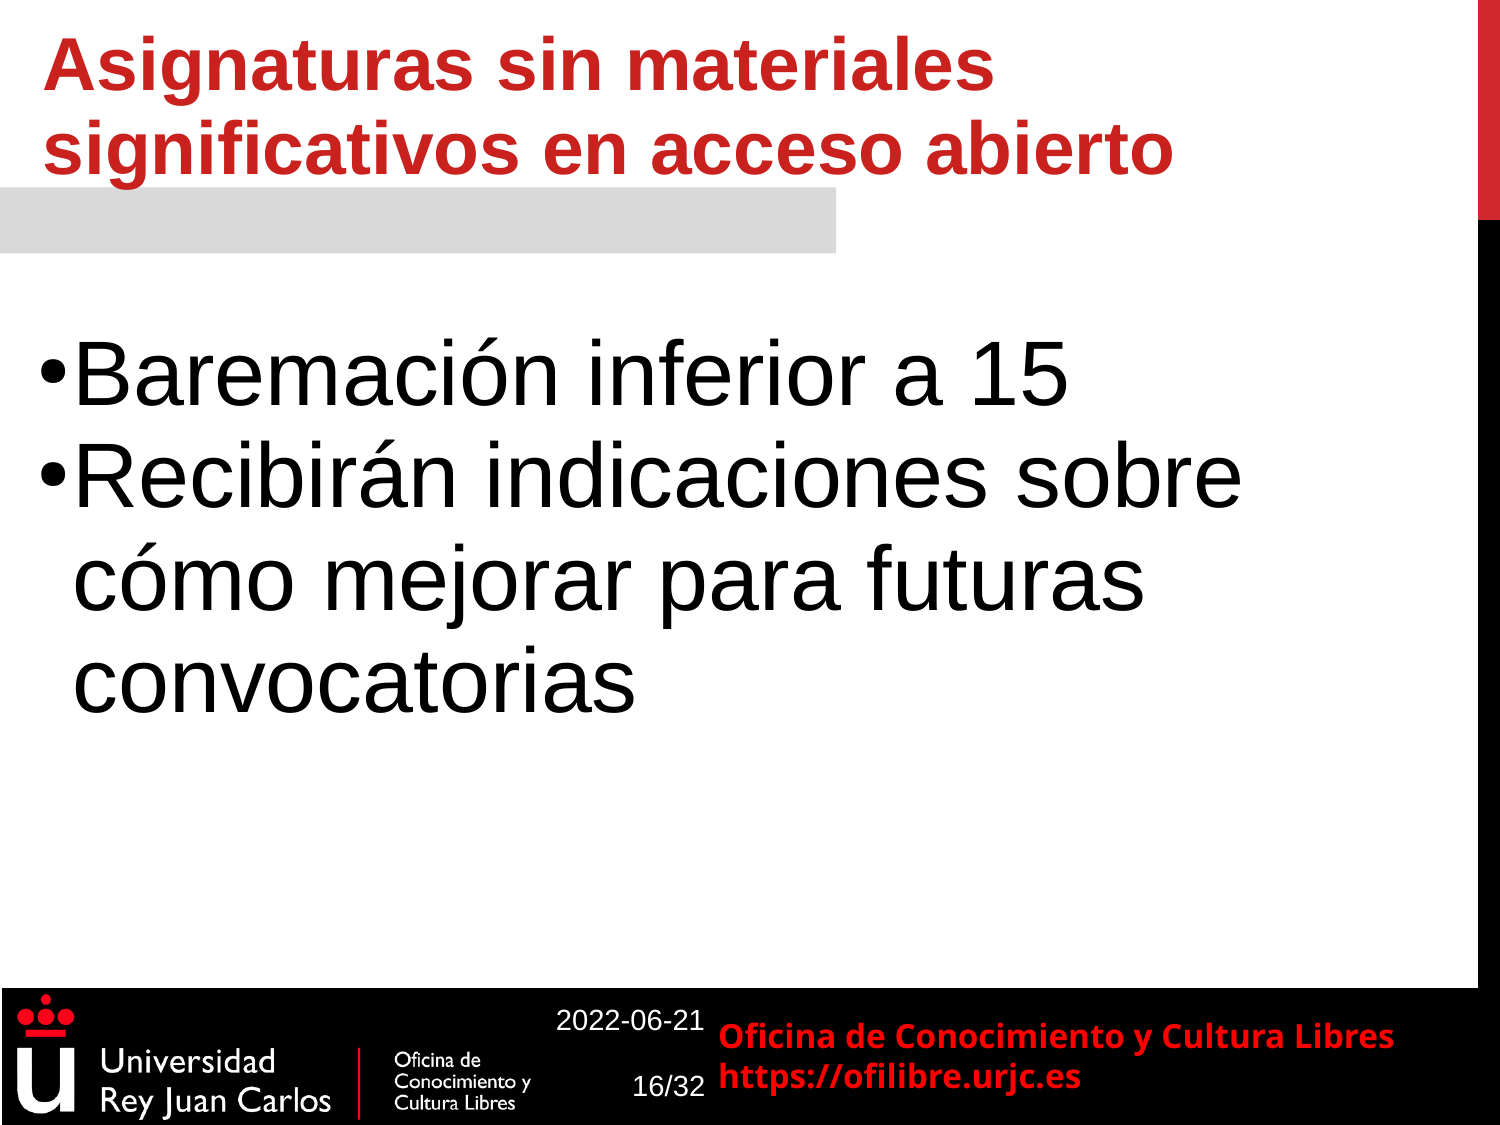

#
Asignaturas sin materiales significativos en acceso abierto
Baremación inferior a 15
Recibirán indicaciones sobre cómo mejorar para futuras convocatorias